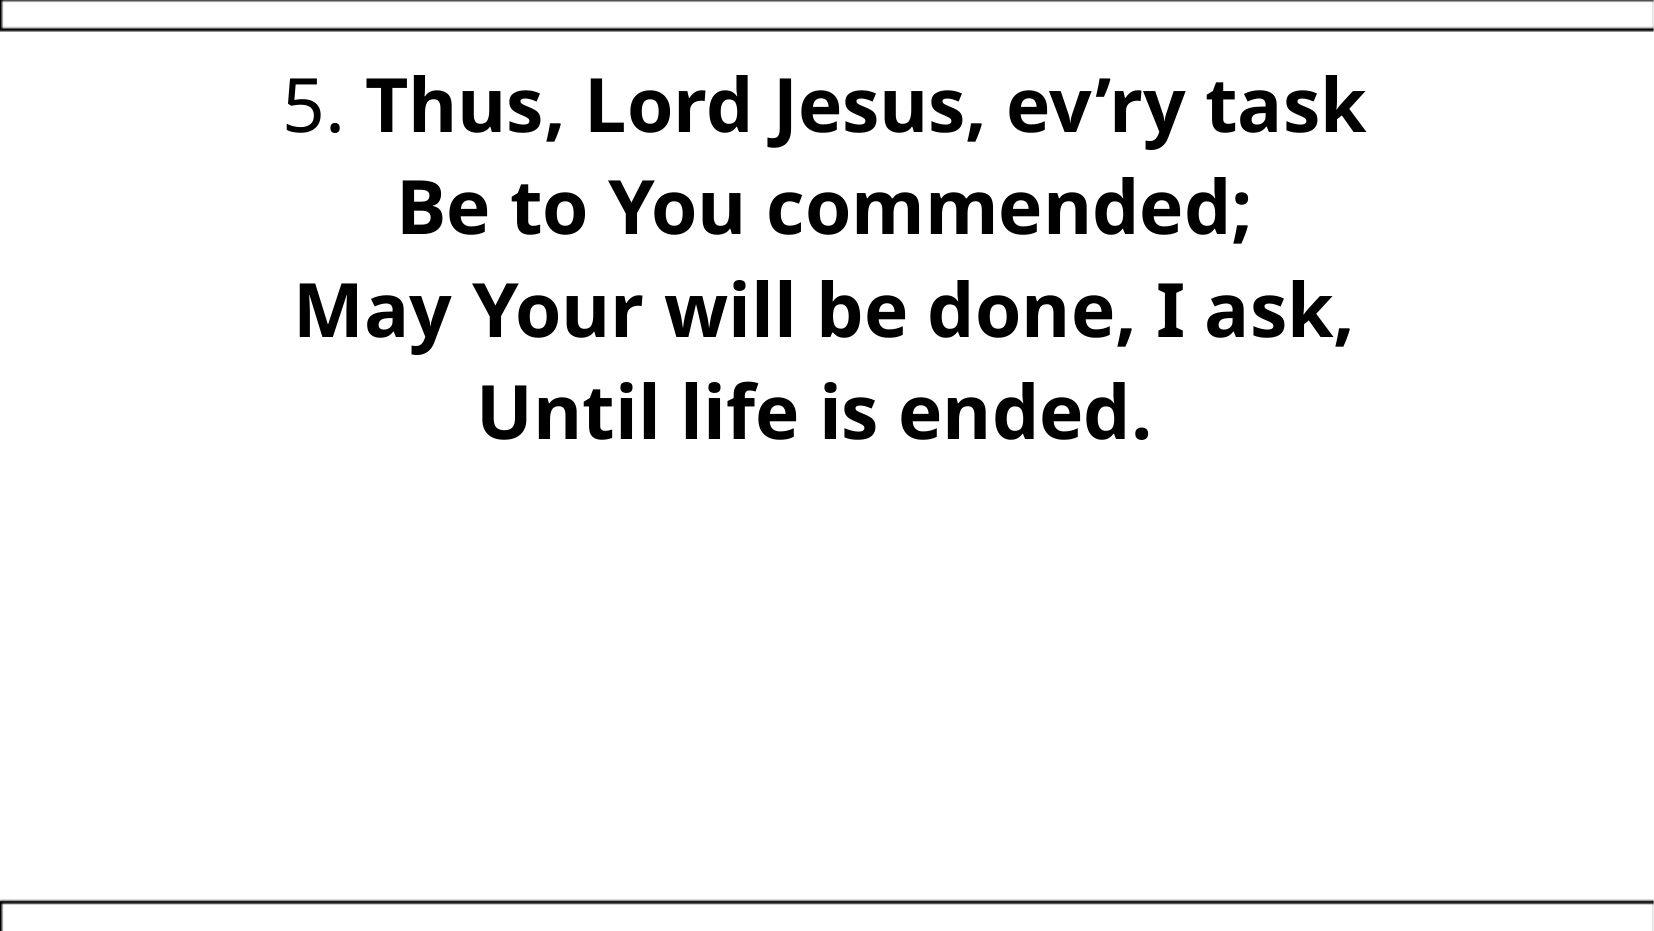

5. Thus, Lord Jesus, ev’ry task
Be to You commended;
May Your will be done, I ask,
Until life is ended.